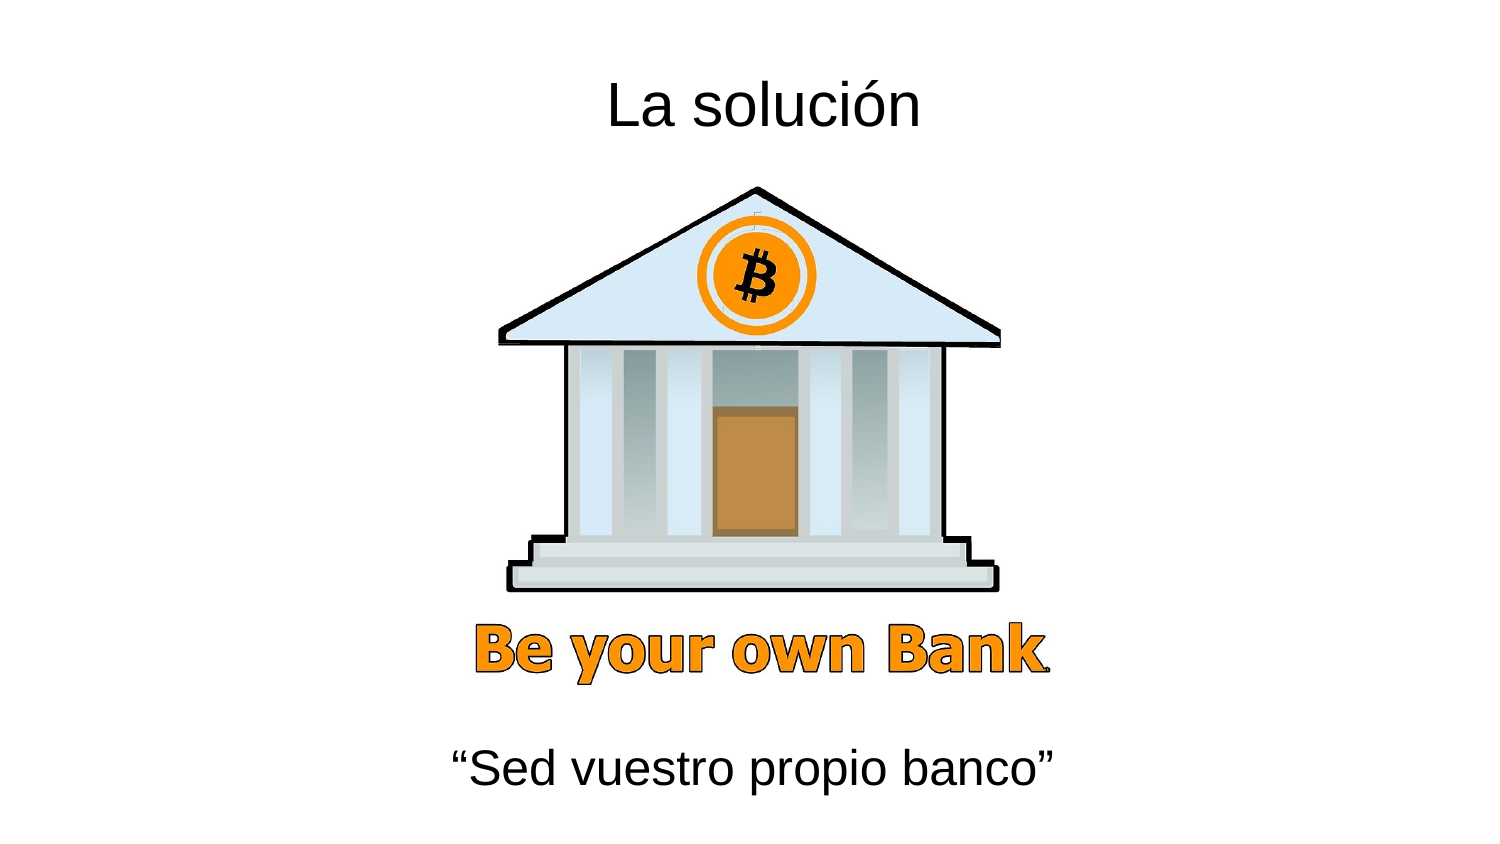

La solución
#
“Sed vuestro propio banco”